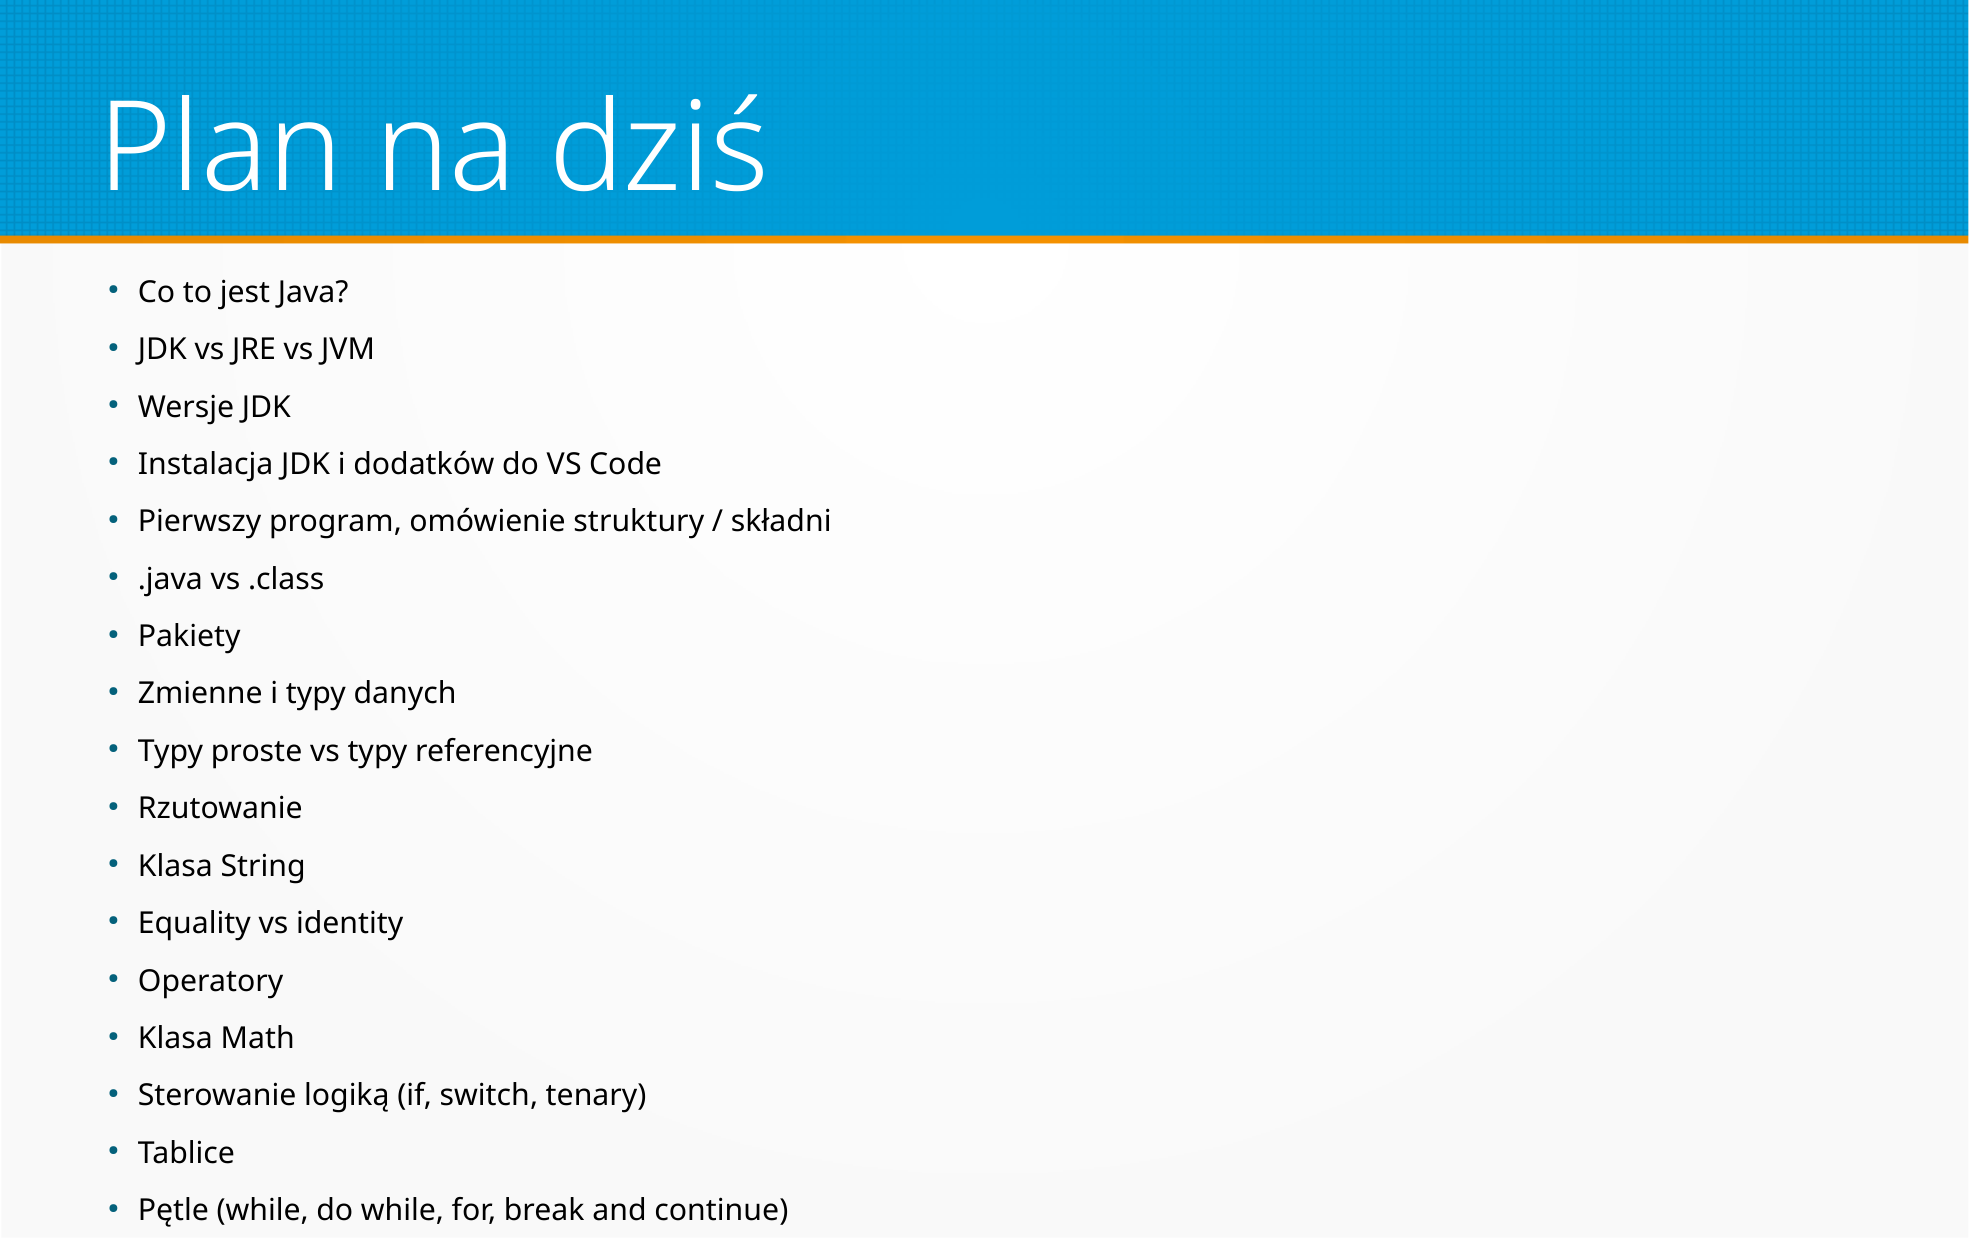

# Plan na dziś
Co to jest Java?
JDK vs JRE vs JVM
Wersje JDK
Instalacja JDK i dodatków do VS Code
Pierwszy program, omówienie struktury / składni
.java vs .class
Pakiety
Zmienne i typy danych
Typy proste vs typy referencyjne
Rzutowanie
Klasa String
Equality vs identity
Operatory
Klasa Math
Sterowanie logiką (if, switch, tenary)
Tablice
Pętle (while, do while, for, break and continue)